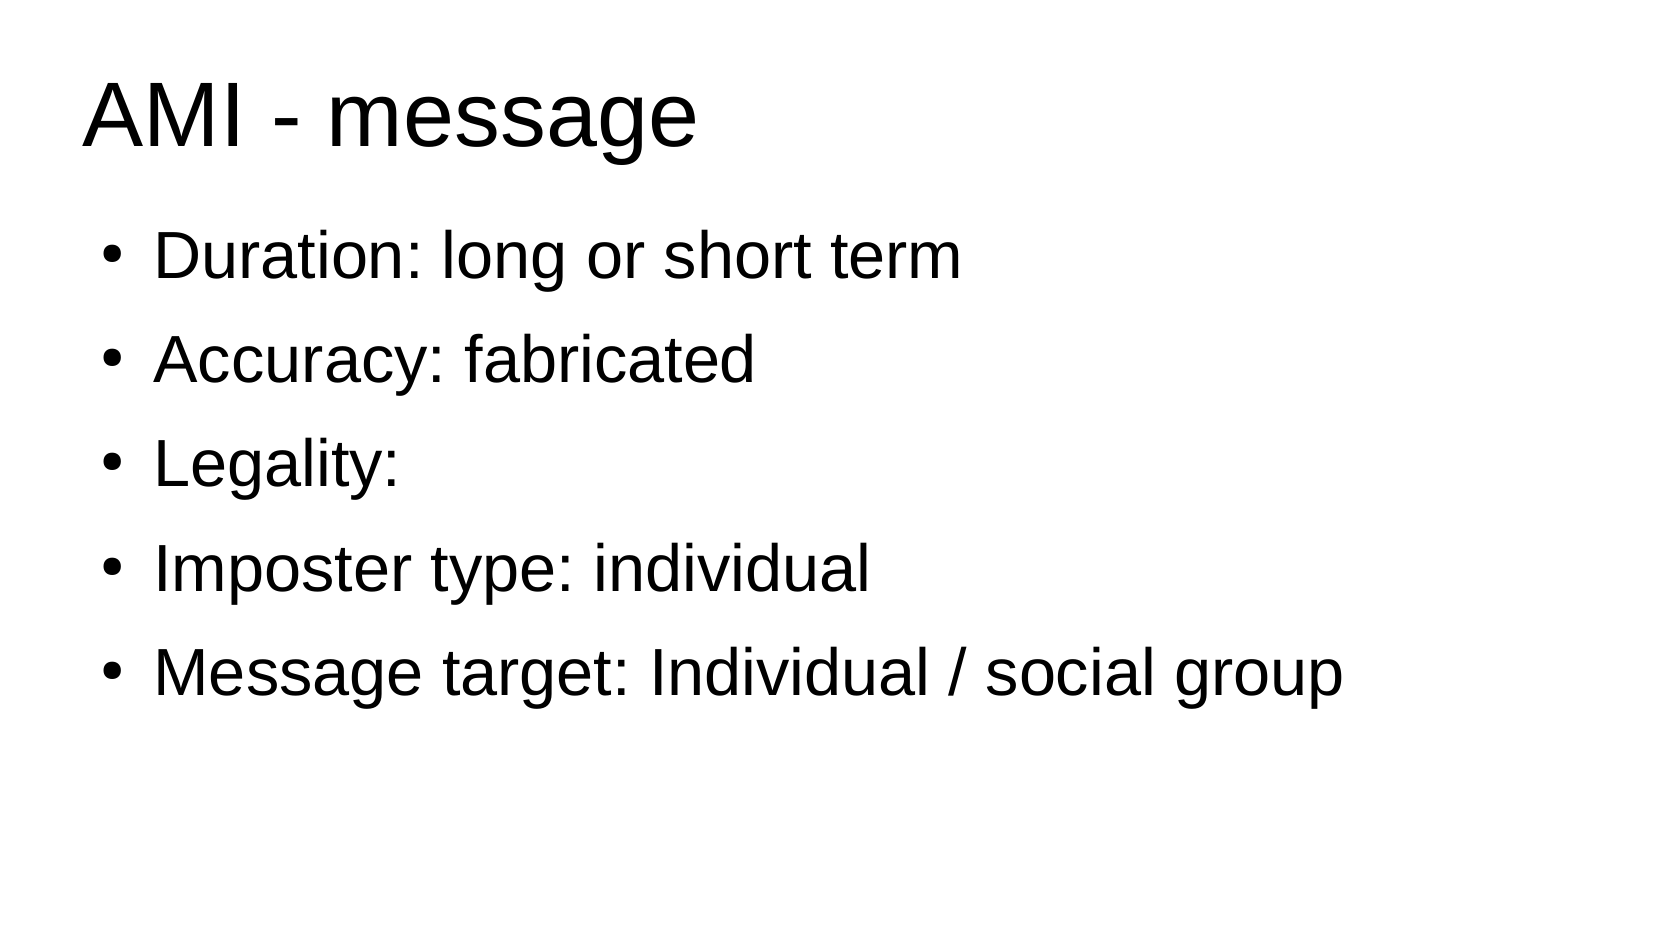

# AMI - message
Duration: long or short term
Accuracy: fabricated
Legality:
Imposter type: individual
Message target: Individual / social group